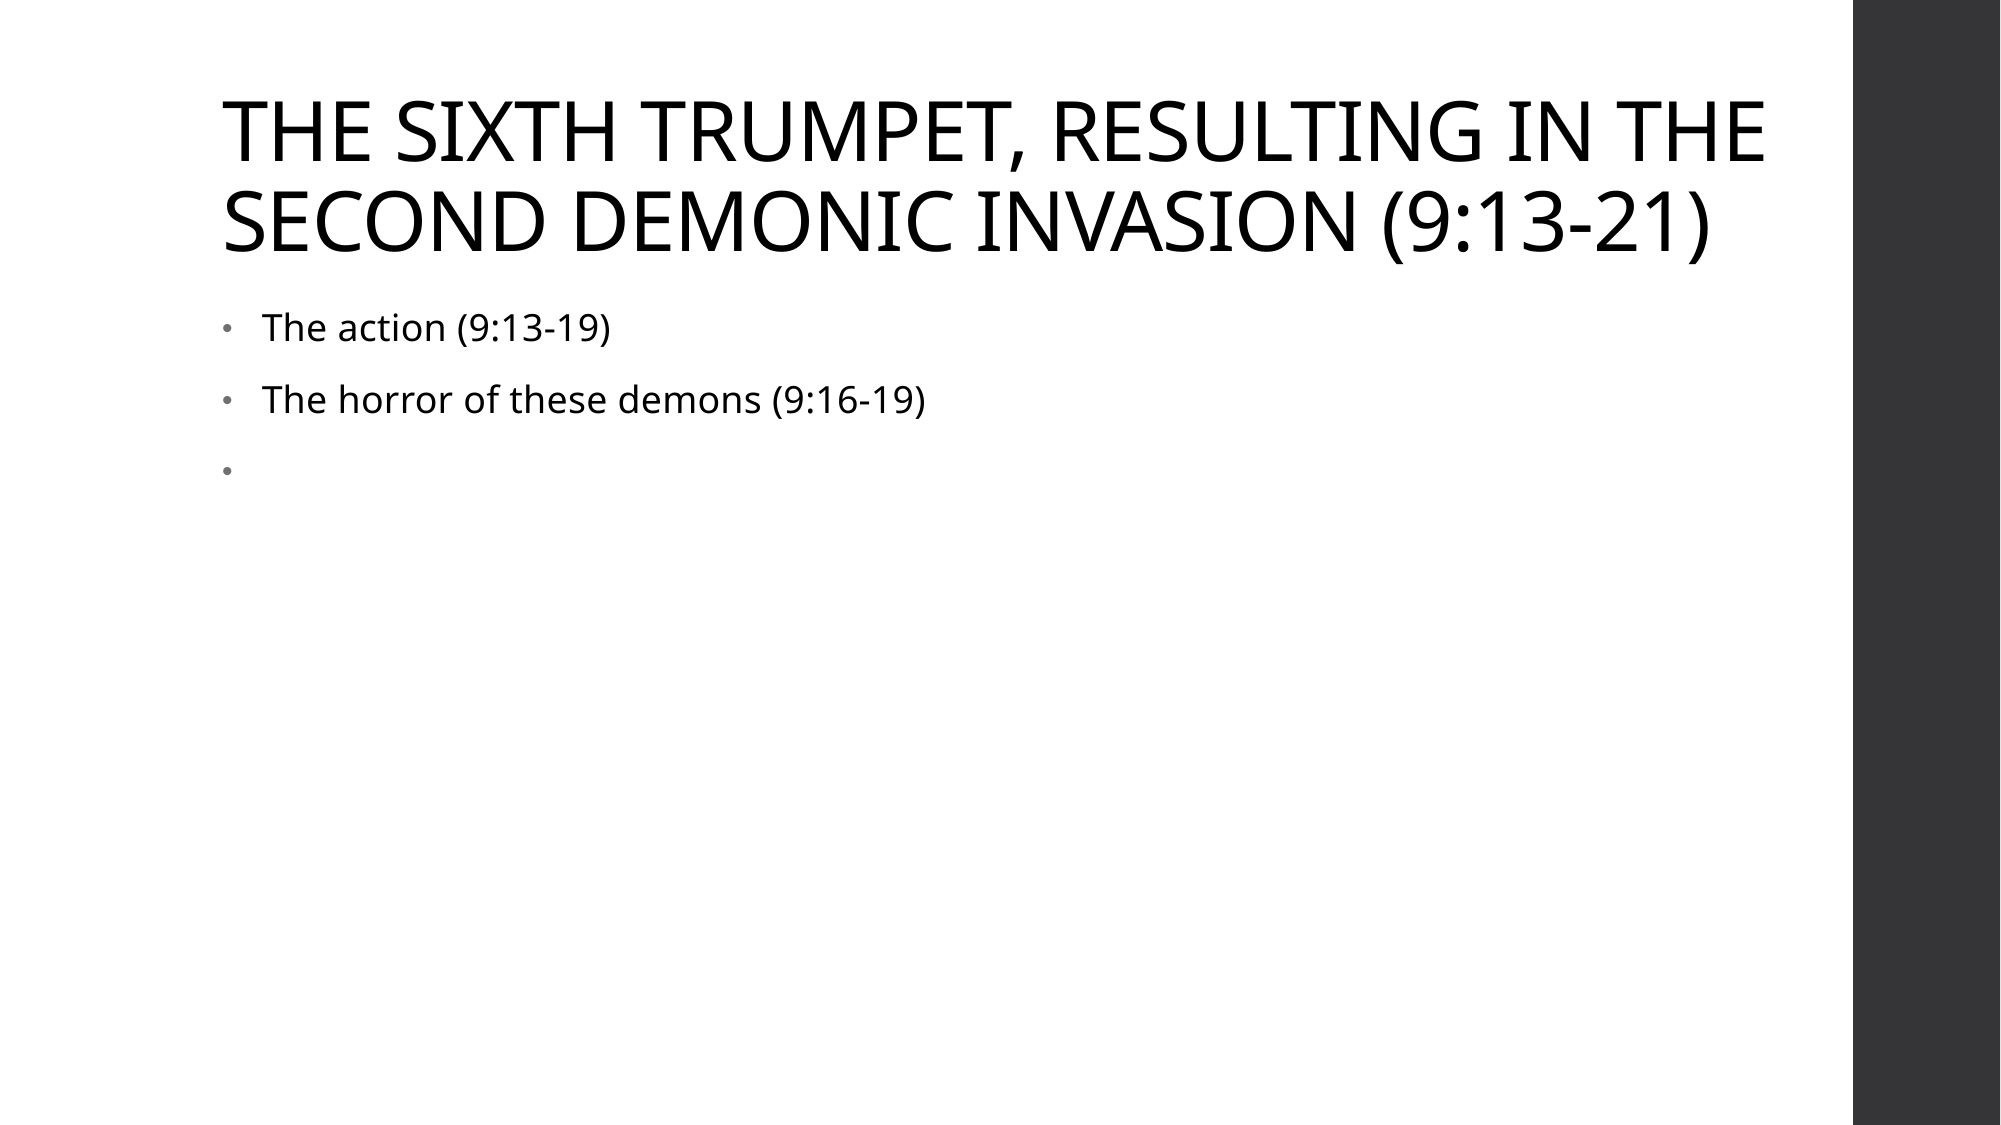

# THE SIXTH TRUMPET, RESULTING IN THE SECOND DEMONIC INVASION (9:13-21)
 The action (9:13-19)
 The horror of these demons (9:16-19)